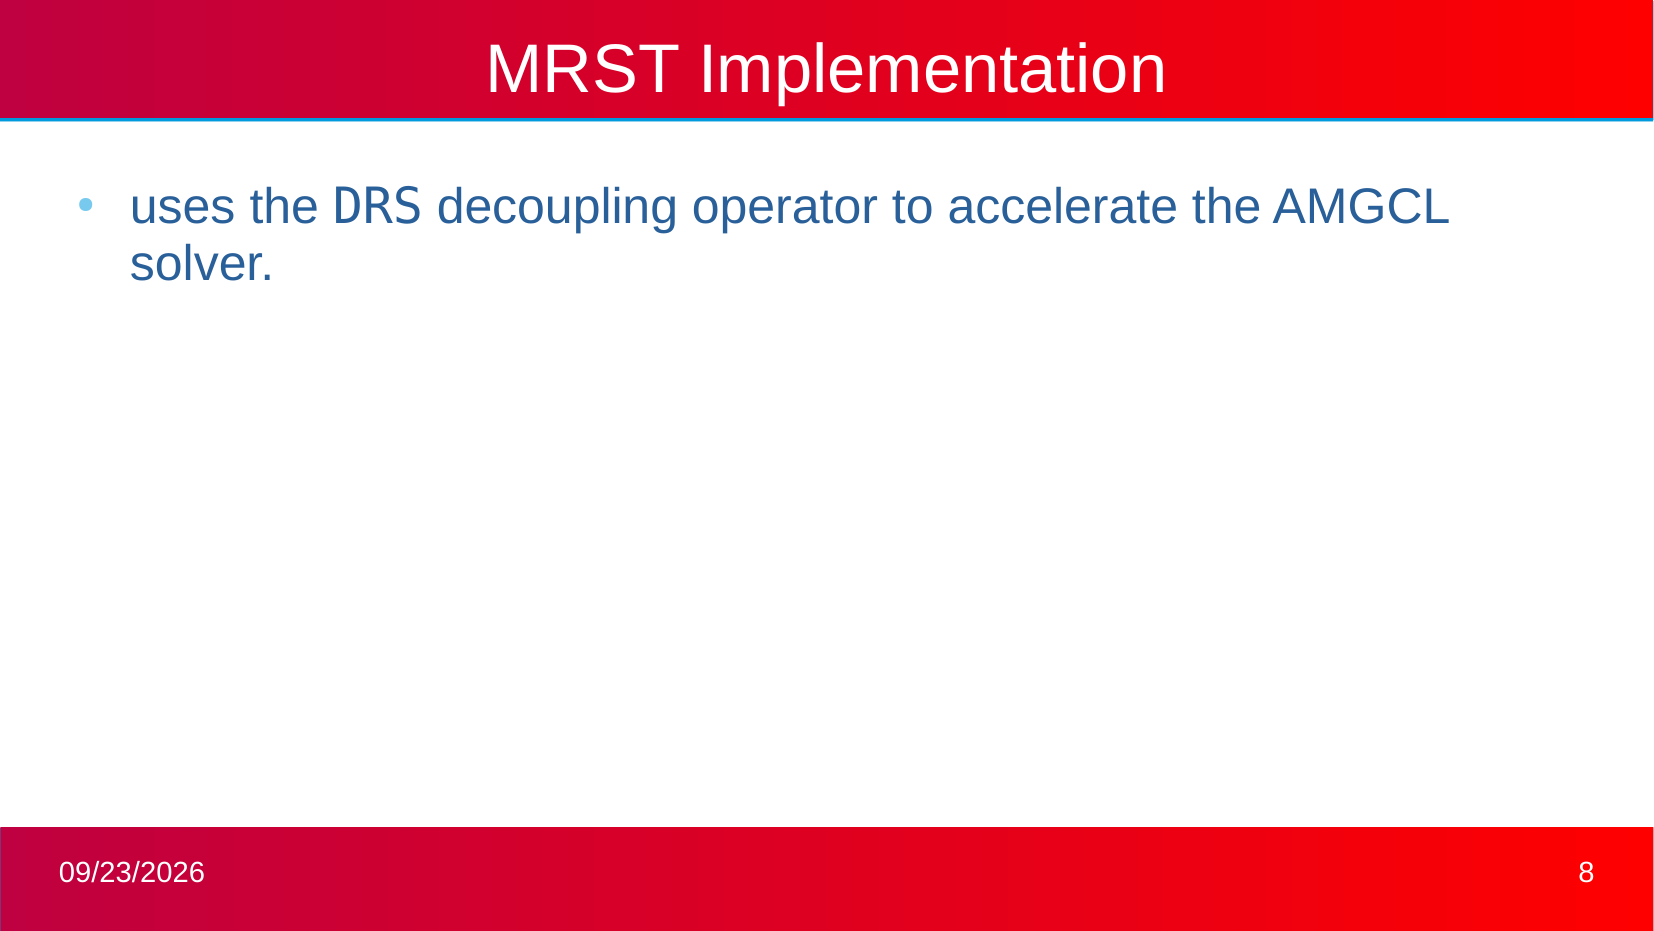

# MRST Implementation
uses the DRS decoupling operator to accelerate the AMGCL solver.
8